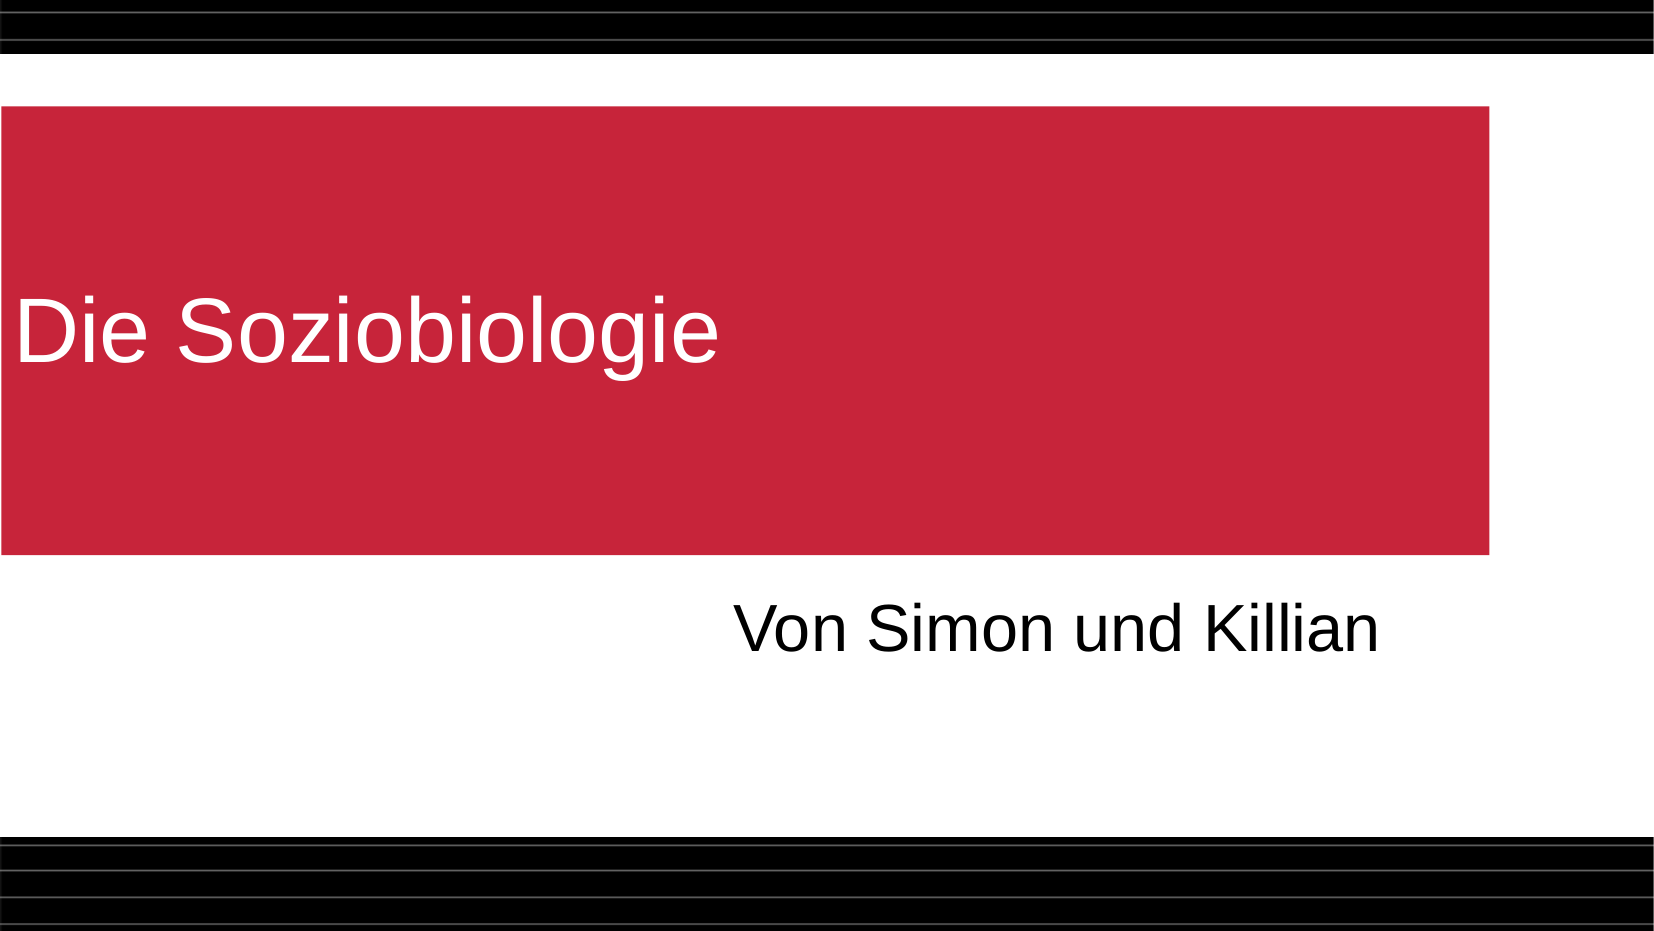

# Die Soziobiologie
Von Simon und Killian